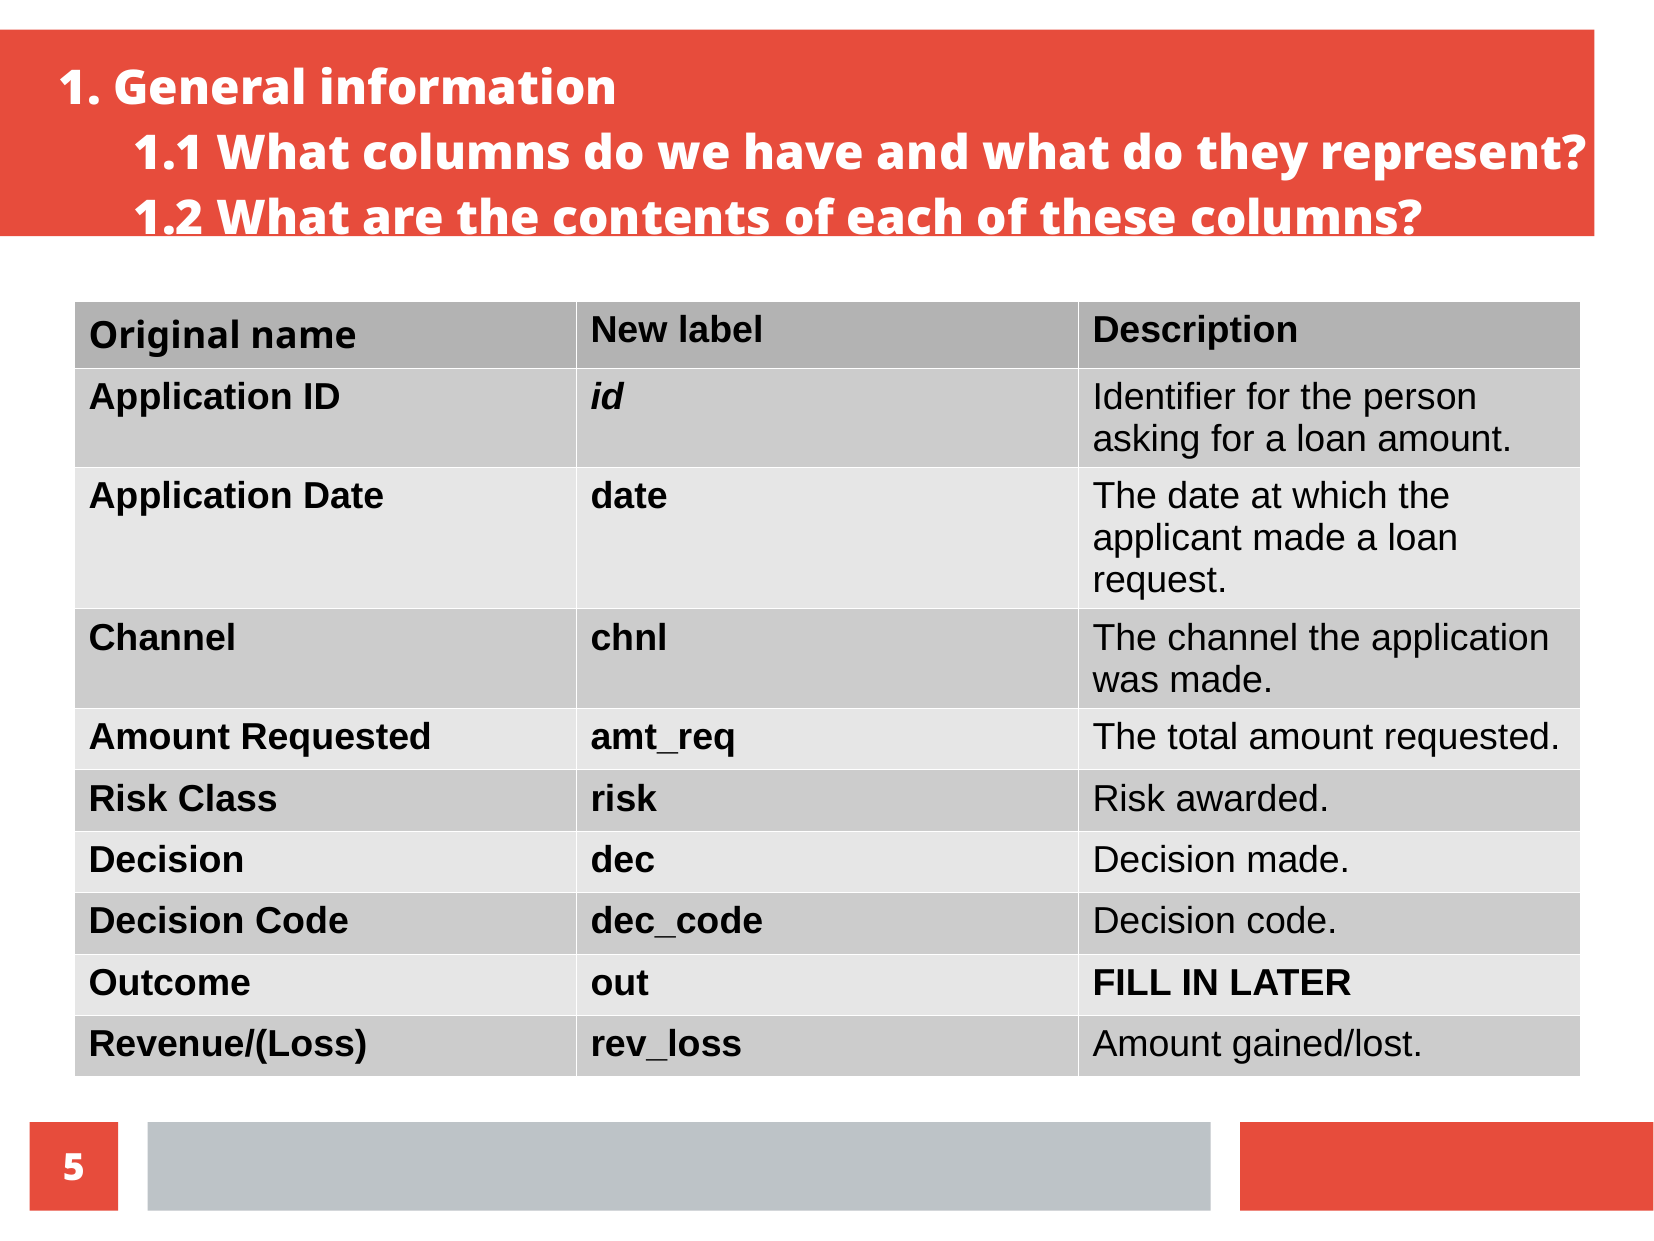

# 1. General information 1.1 What columns do we have and what do they represent? 1.2 What are the contents of each of these columns?
| Original name | New label | Description |
| --- | --- | --- |
| Application ID | id | Identifier for the person asking for a loan amount. |
| Application Date | date | The date at which the applicant made a loan request. |
| Channel | chnl | The channel the application was made. |
| Amount Requested | amt\_req | The total amount requested. |
| Risk Class | risk | Risk awarded. |
| Decision | dec | Decision made. |
| Decision Code | dec\_code | Decision code. |
| Outcome | out | FILL IN LATER |
| Revenue/(Loss) | rev\_loss | Amount gained/lost. |
5